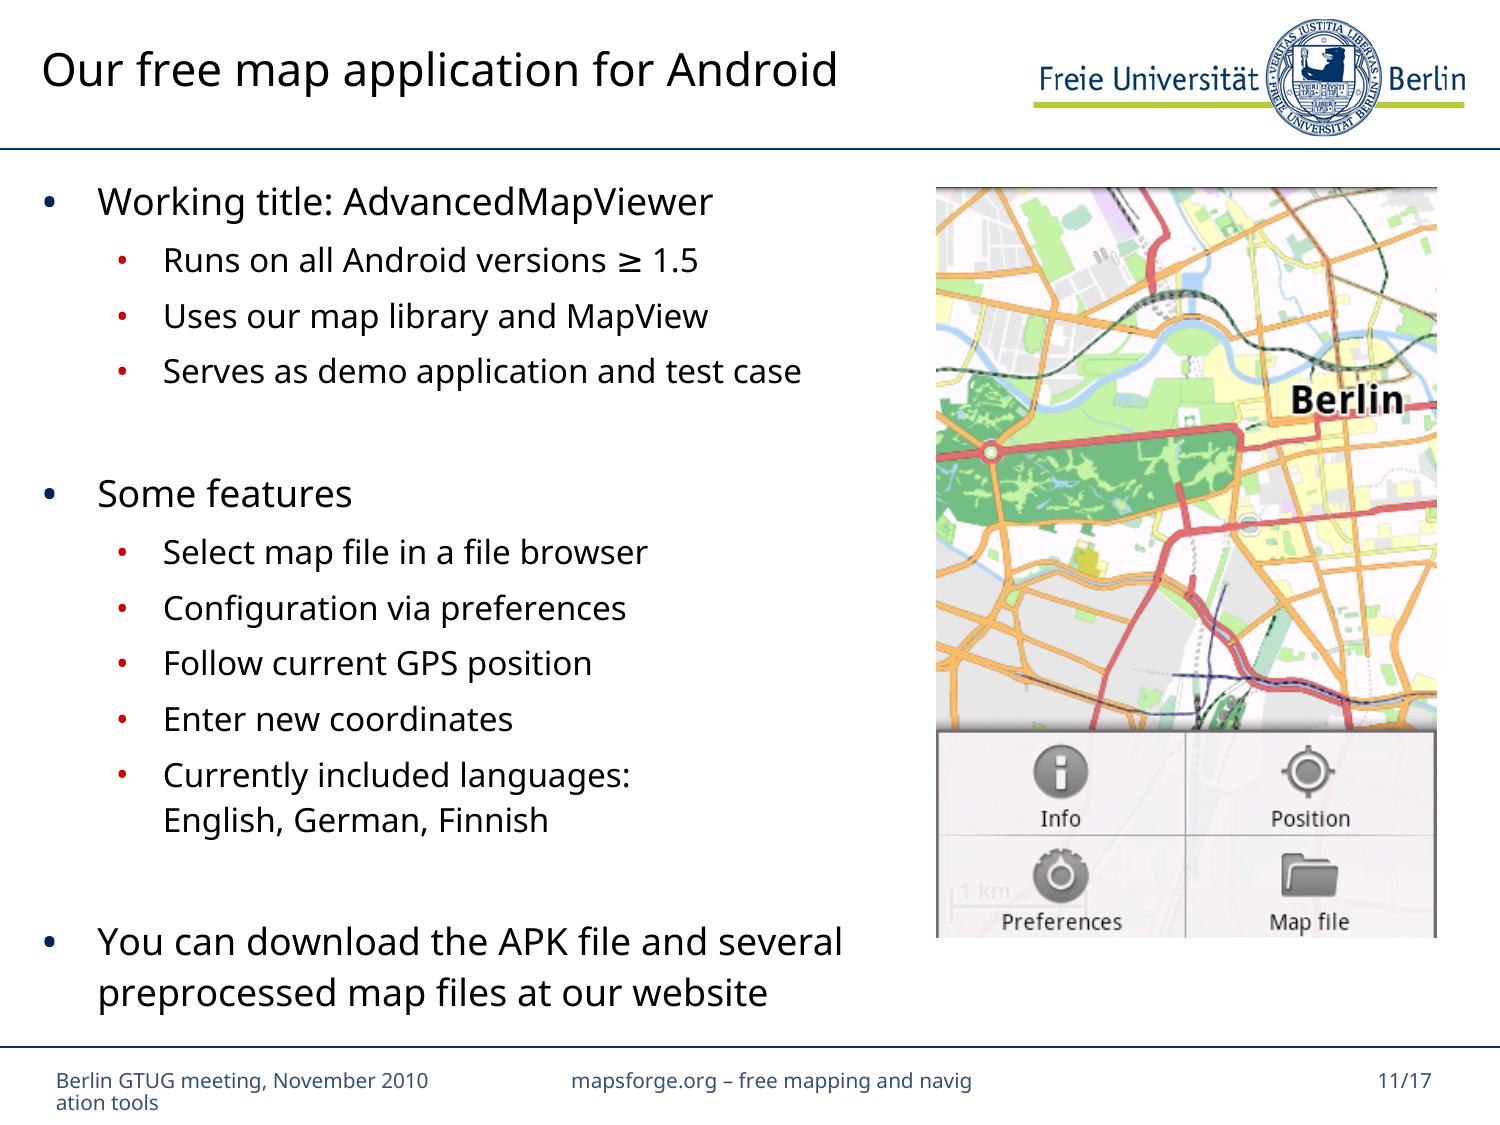

# Our free map application for Android
Working title: AdvancedMapViewer
Runs on all Android versions ≥ 1.5
Uses our map library and MapView
Serves as demo application and test case
Some features
Select map file in a file browser
Configuration via preferences
Follow current GPS position
Enter new coordinates
Currently included languages:
English, German, Finnish
You can download the APK file and several
preprocessed map files at our website
Berlin GTUG meeting, November 2010 mapsforge.org – free mapping and navigation tools
11